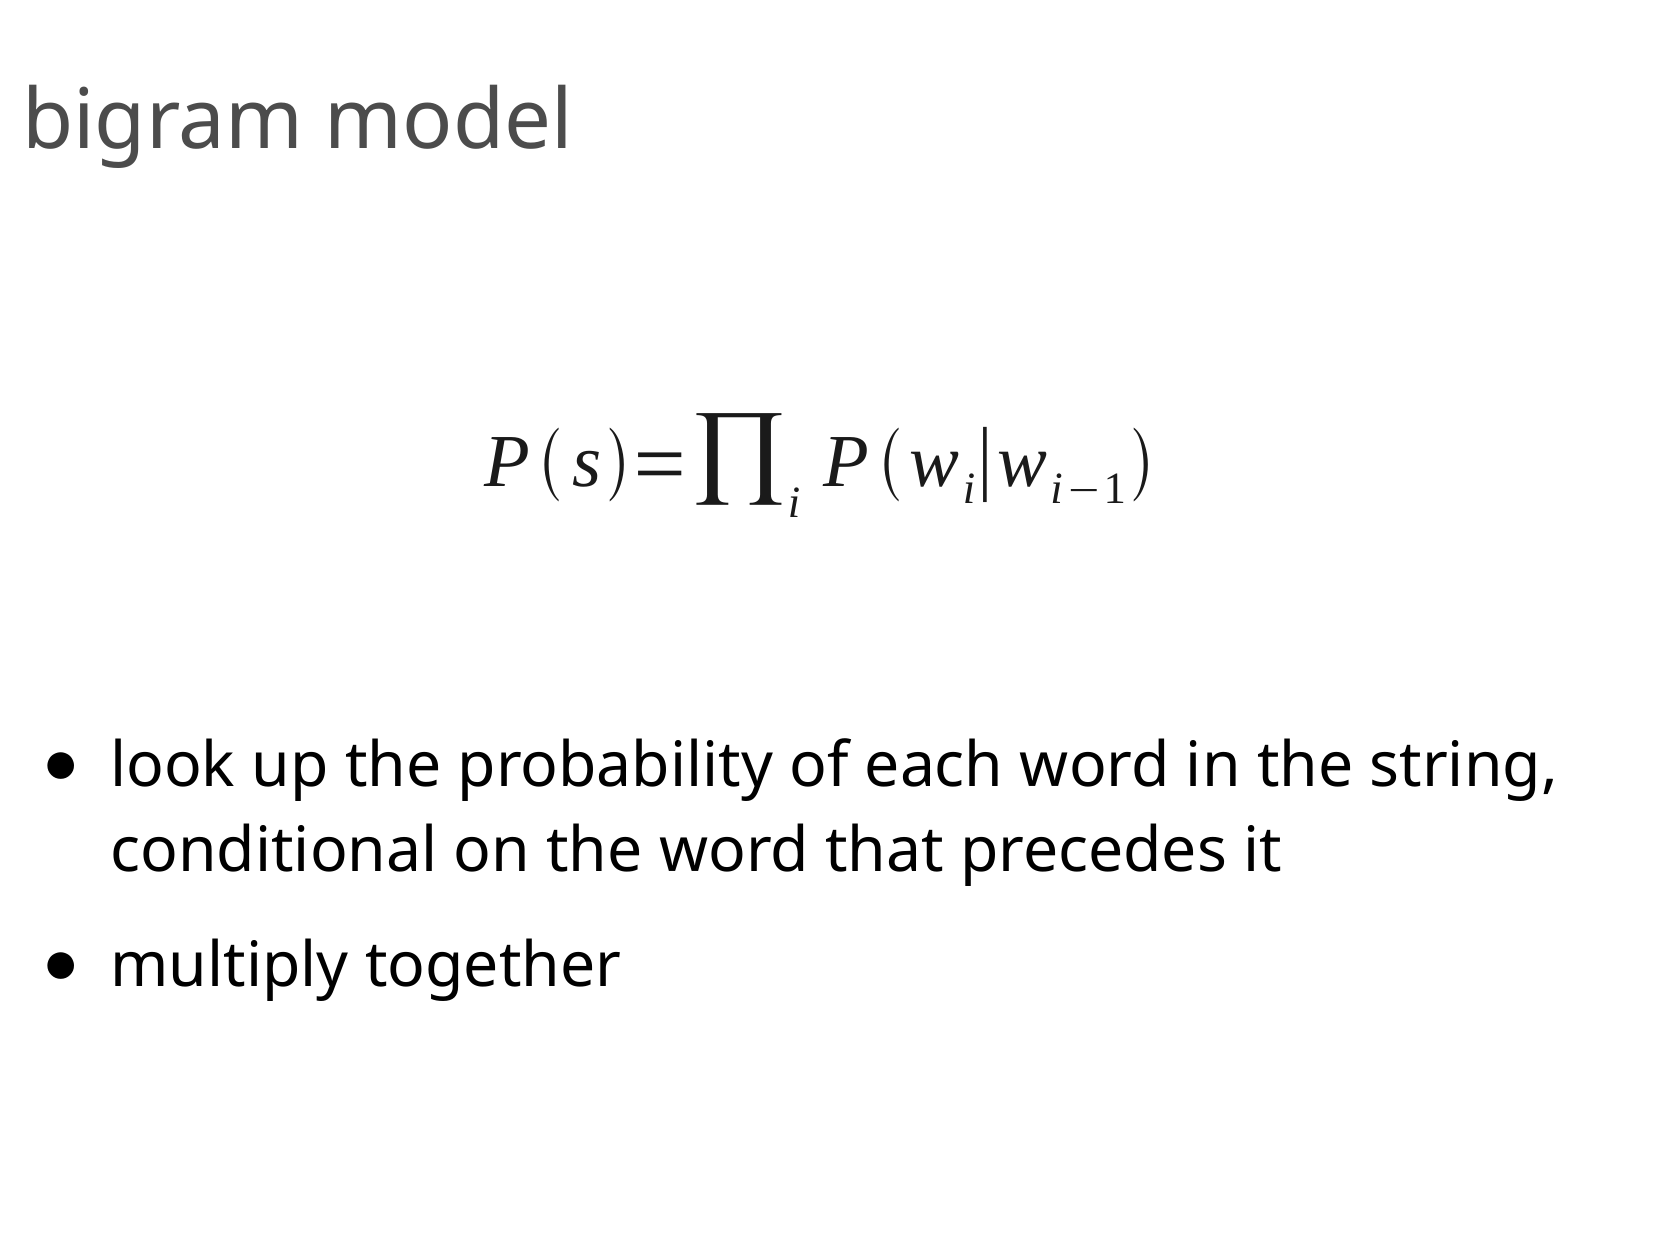

# bigram model
look up the probability of each word in the string, conditional on the word that precedes it
multiply together